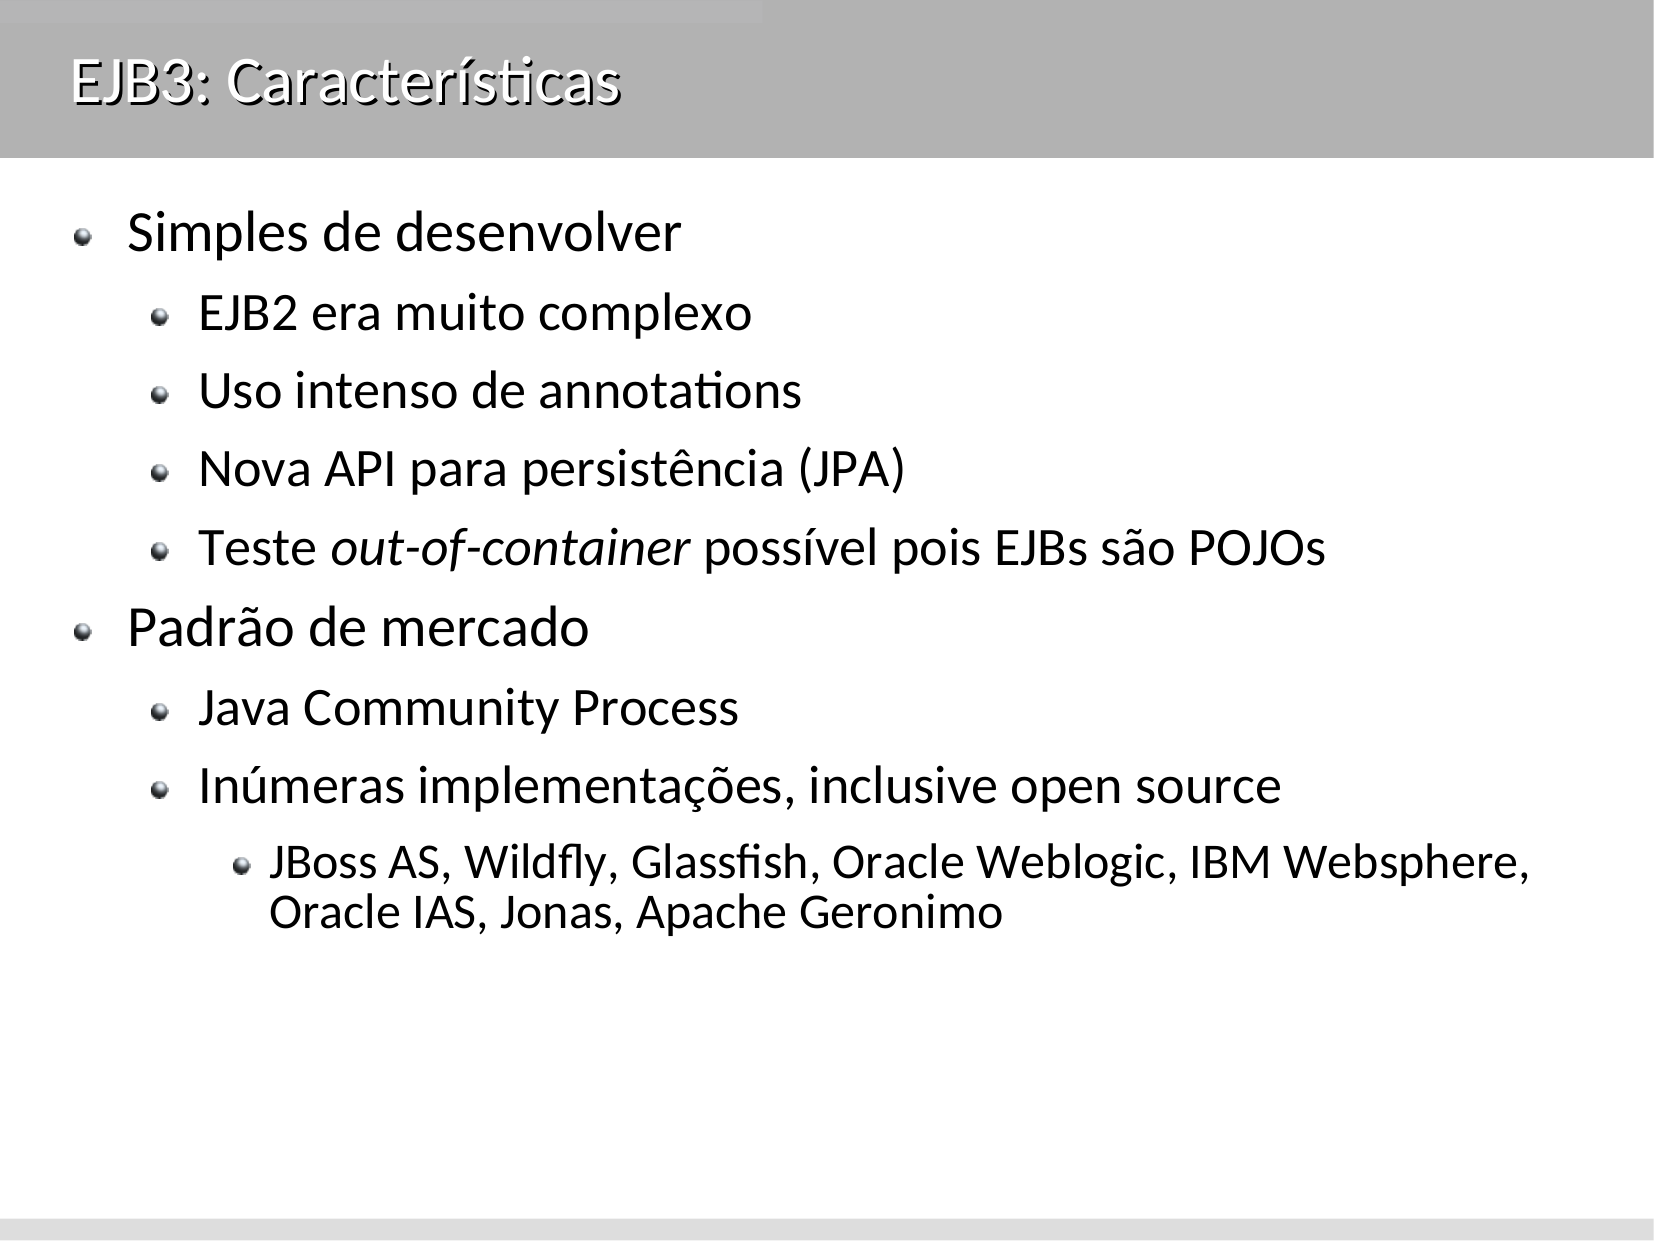

# EJB3: Características
Simples de desenvolver
EJB2 era muito complexo
Uso intenso de annotations
Nova API para persistência (JPA)
Teste out-of-container possível pois EJBs são POJOs
Padrão de mercado
Java Community Process
Inúmeras implementações, inclusive open source
JBoss AS, Wildfly, Glassfish, Oracle Weblogic, IBM Websphere, Oracle IAS, Jonas, Apache Geronimo